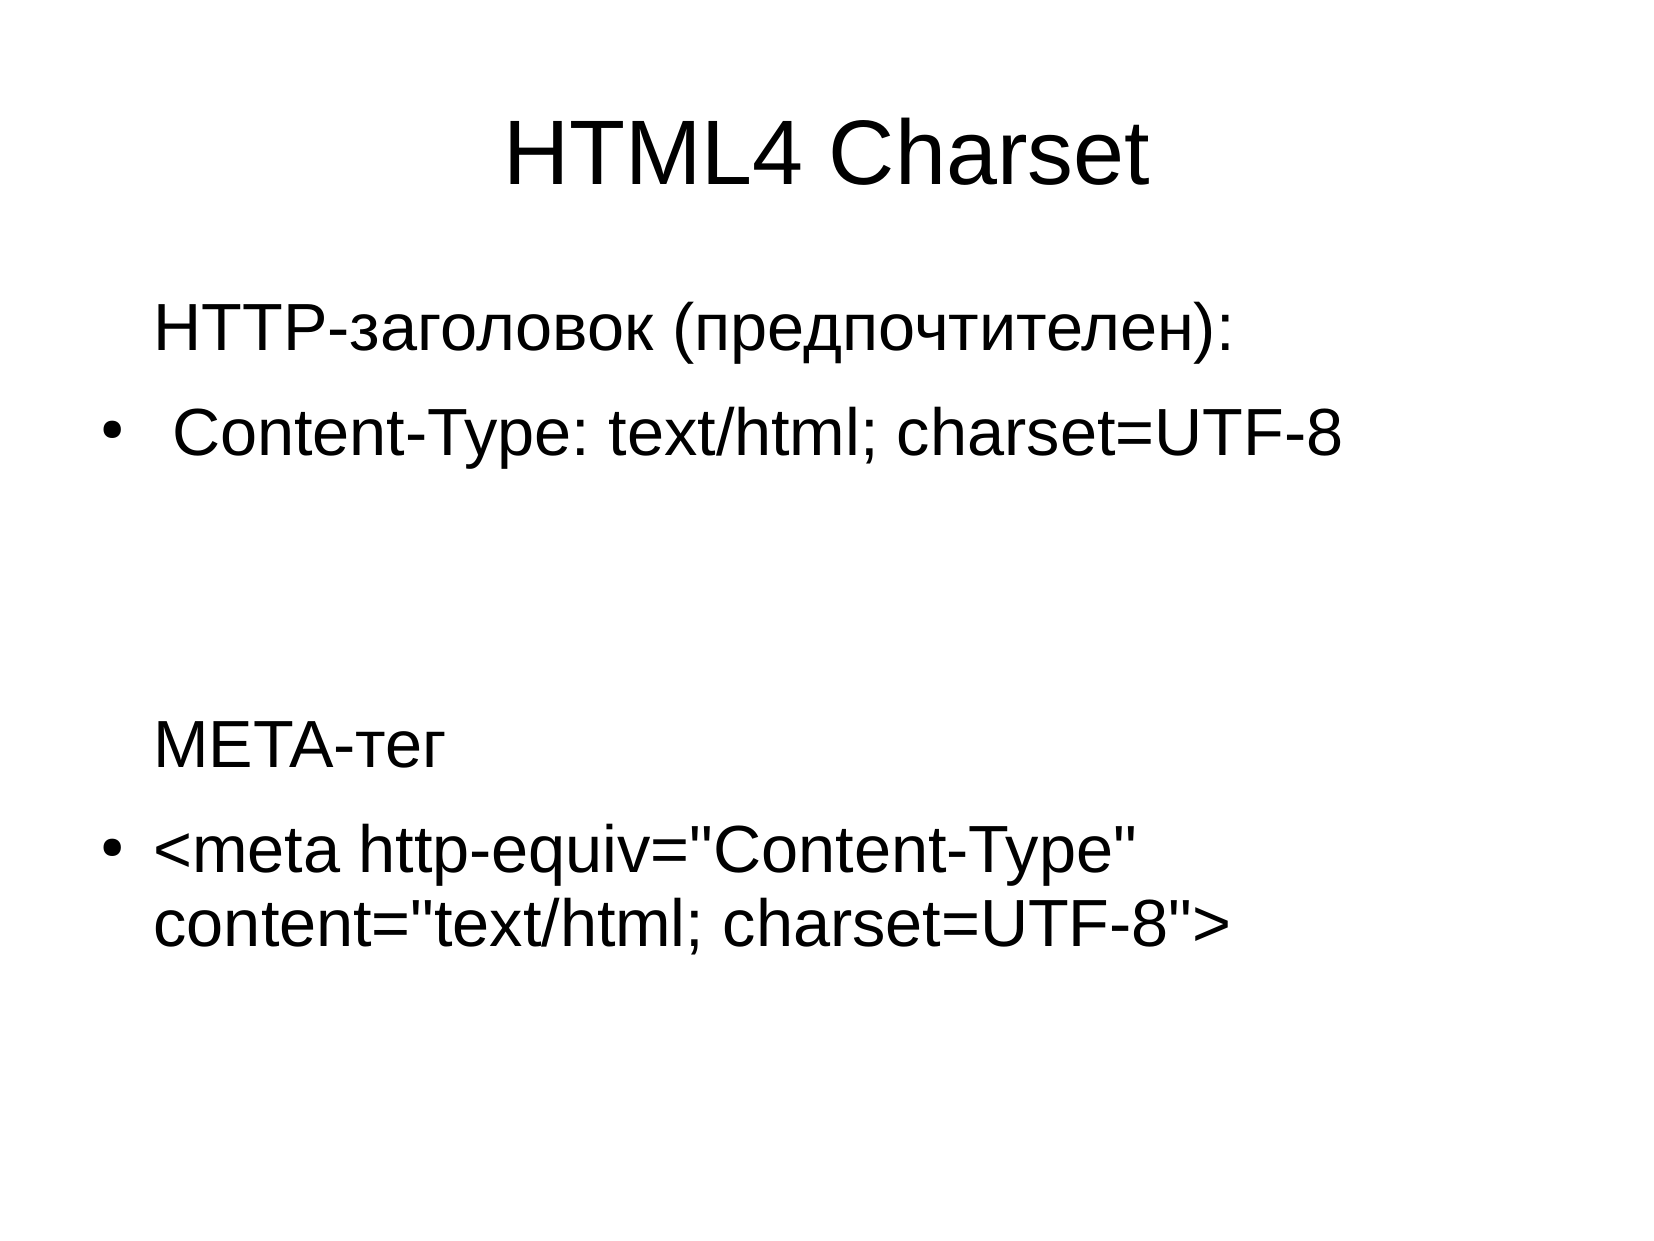

# HTML4 Charset
HTTP-заголовок (предпочтителен):
 Content-Type: text/html; charset=UTF-8
META-тег
<meta http-equiv="Content-Type" content="text/html; charset=UTF-8">